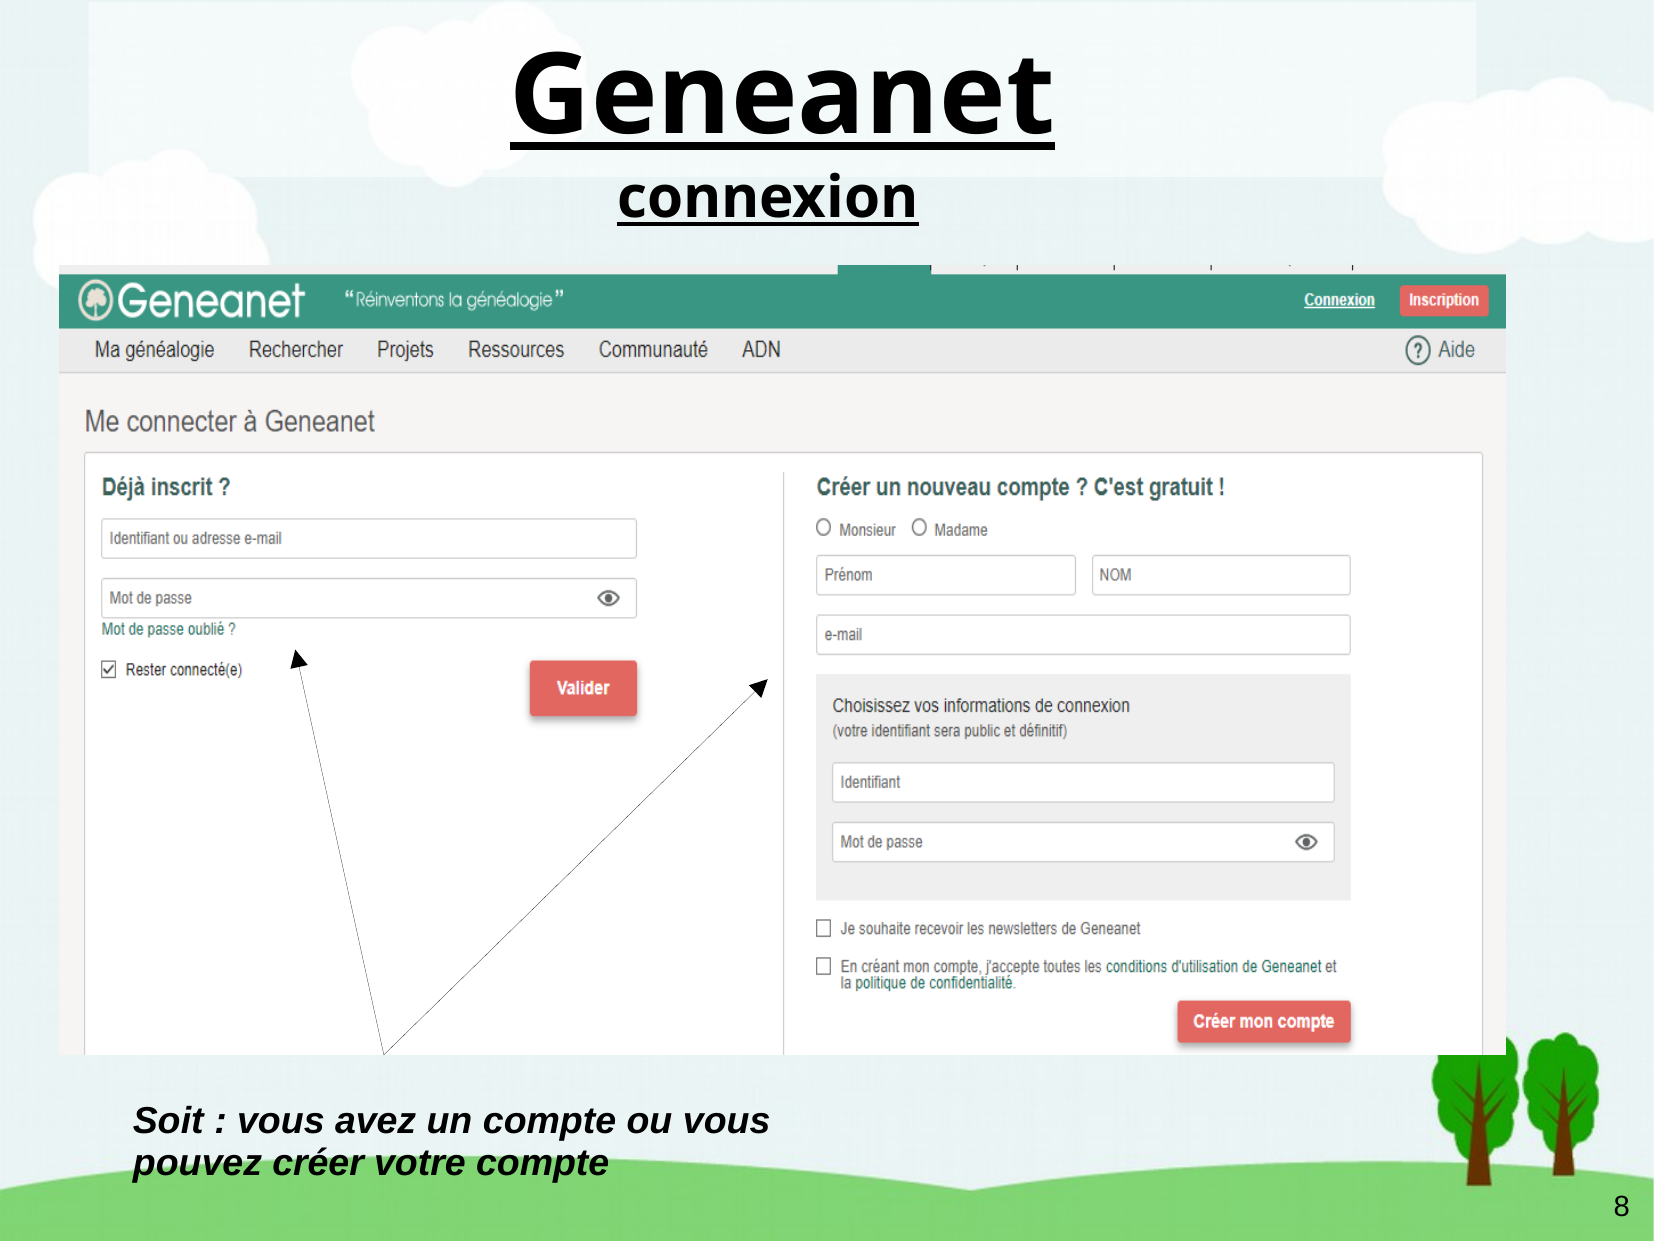

# Geneanet
connexion
Soit : vous avez un compte ou vous pouvez créer votre compte
8